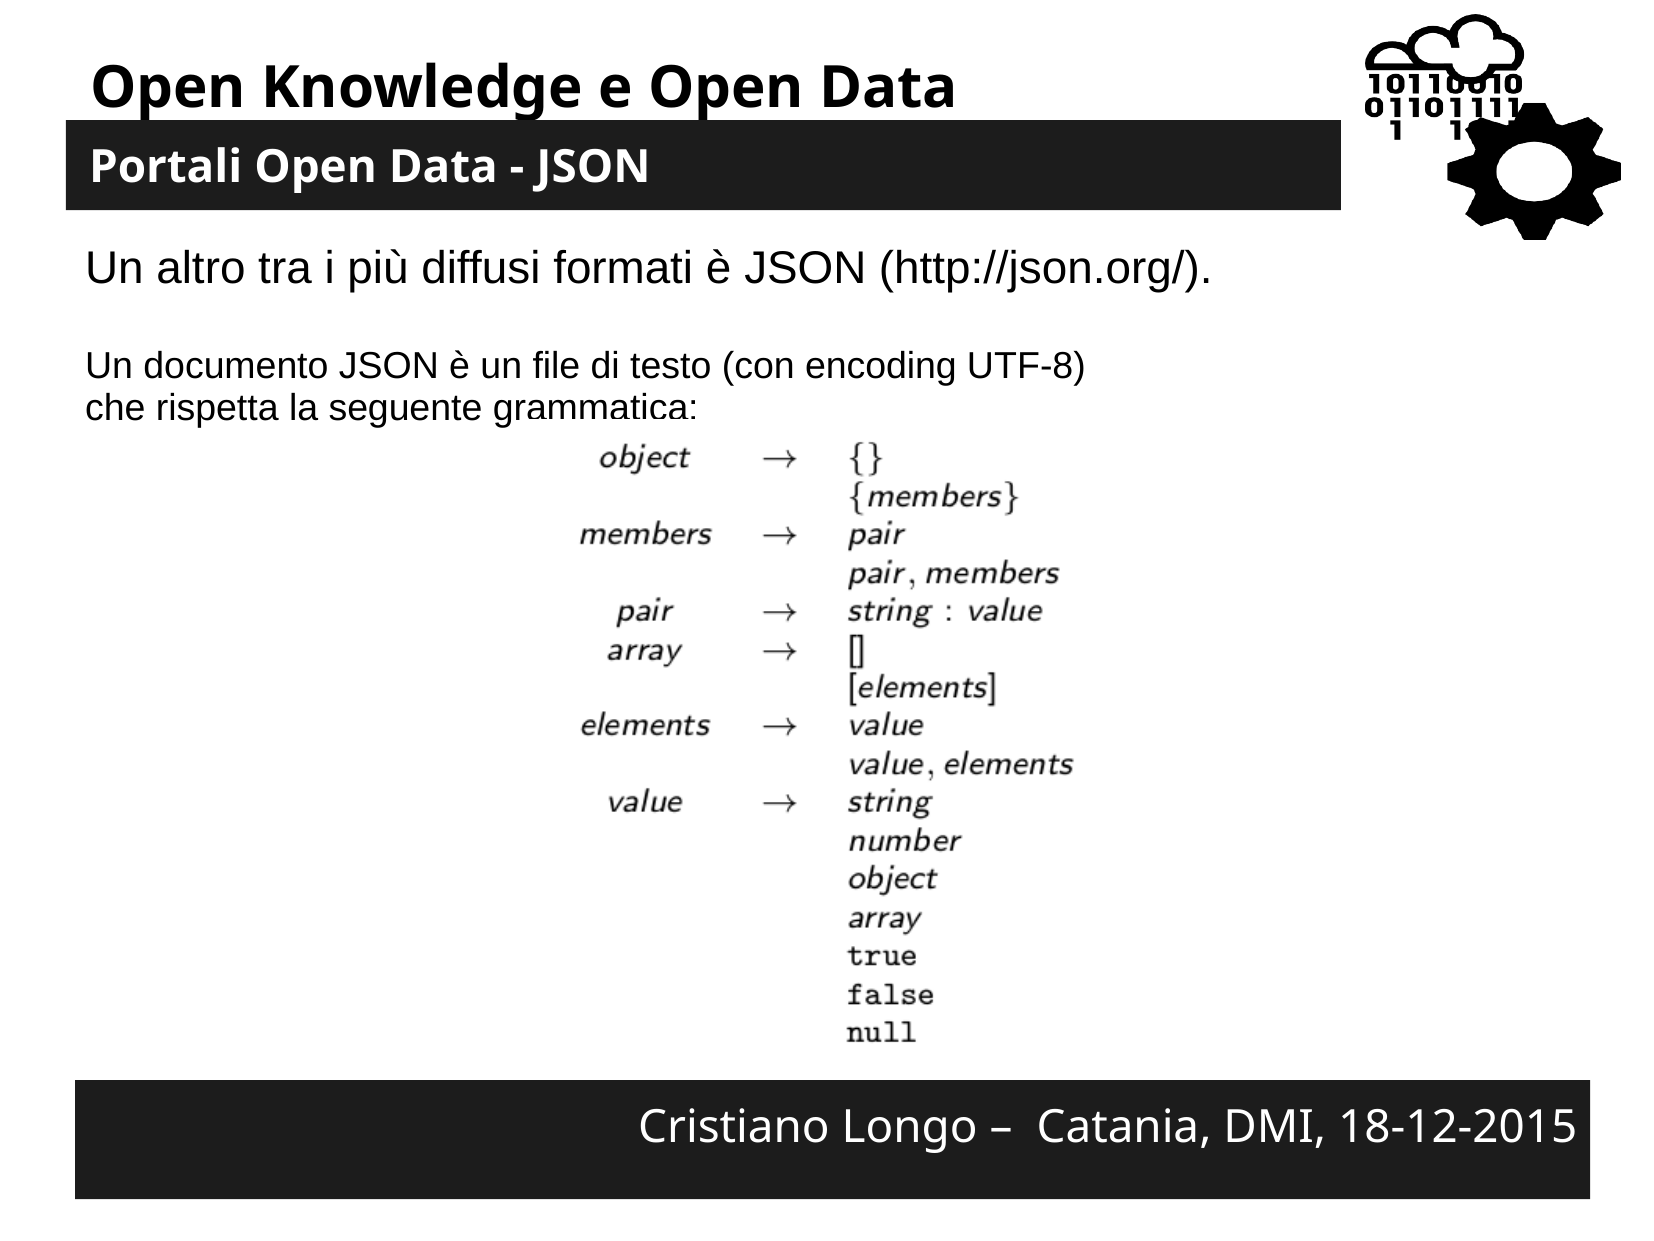

# Open Knowledge e Open Data
 Portali Open Data - JSON
Un altro tra i più diffusi formati è JSON (http://json.org/).
Un documento JSON è un file di testo (con encoding UTF-8)
che rispetta la seguente grammatica:
 Cristiano Longo – Catania, DMI, 18-12-2015